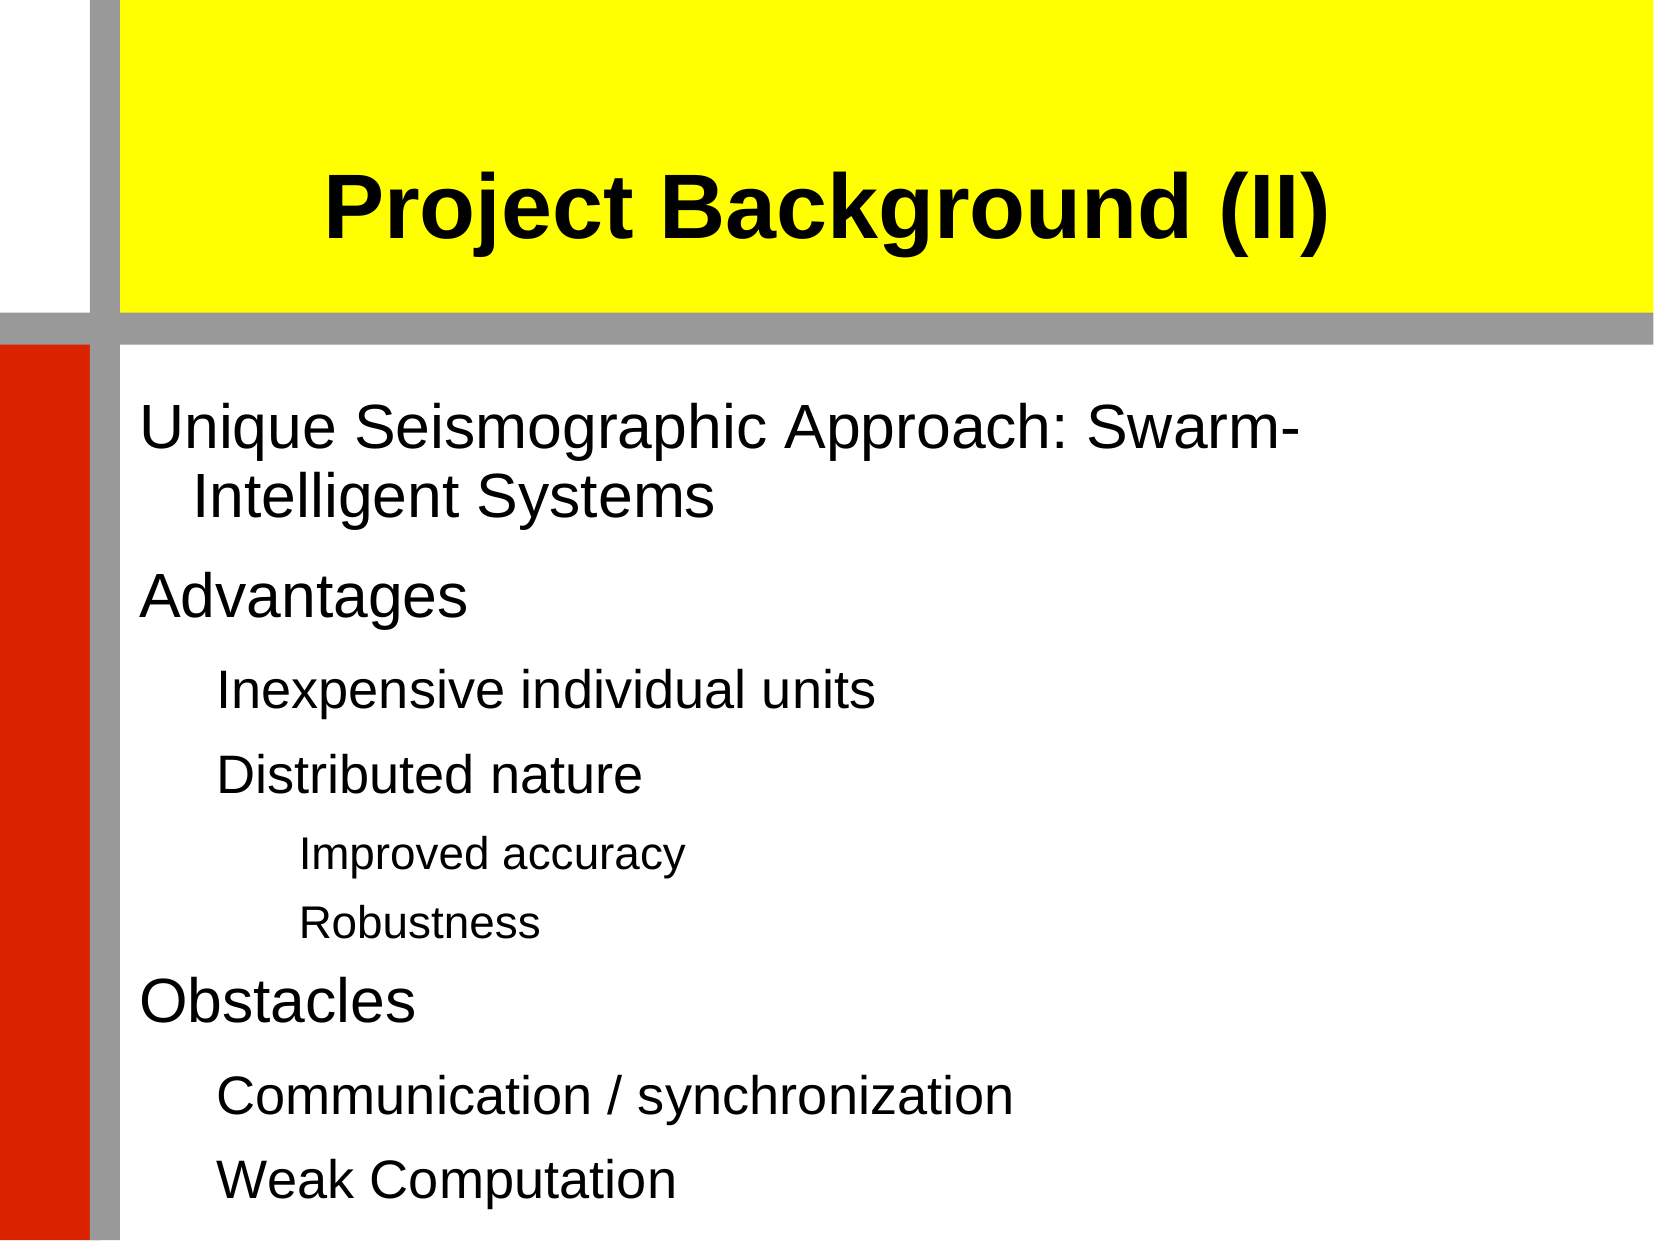

# Project Background (II)
Unique Seismographic Approach: Swarm-Intelligent Systems
Advantages
Inexpensive individual units
Distributed nature
Improved accuracy
Robustness
Obstacles
Communication / synchronization
Weak Computation